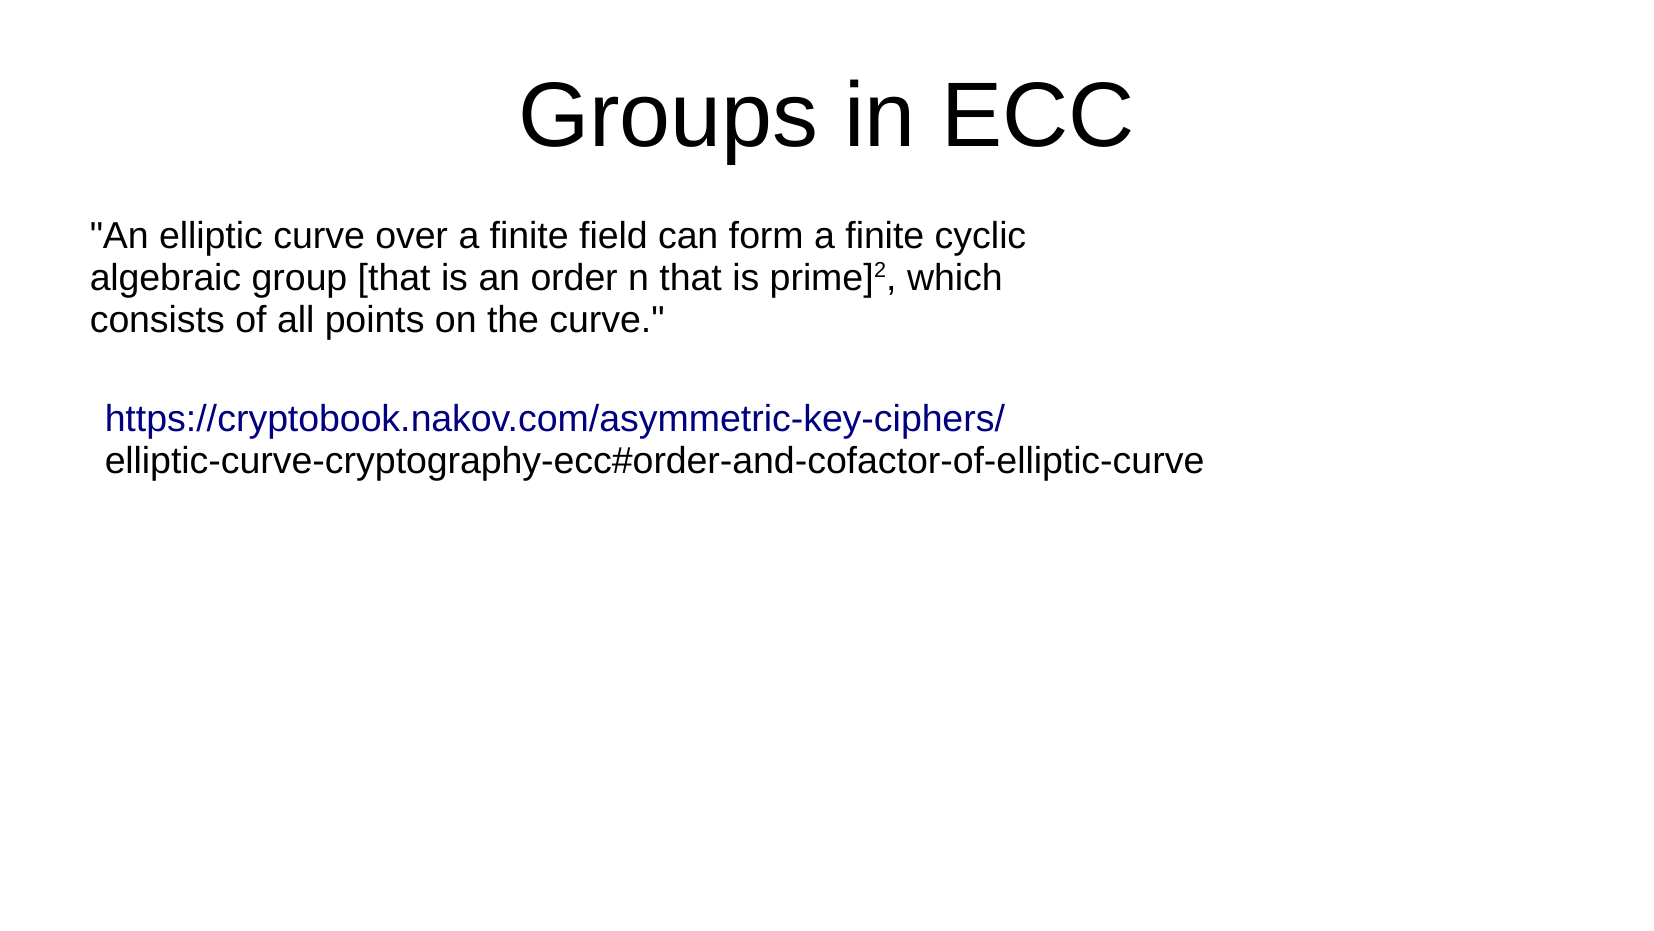

# Groups in ECC
"Аn elliptic curve over a finite field can form a finite cyclic algebraic group [that is an order n that is prime]2, which consists of all points on the curve."
https://cryptobook.nakov.com/asymmetric-key-ciphers/
elliptic-curve-cryptography-ecc#order-and-cofactor-of-elliptic-curve